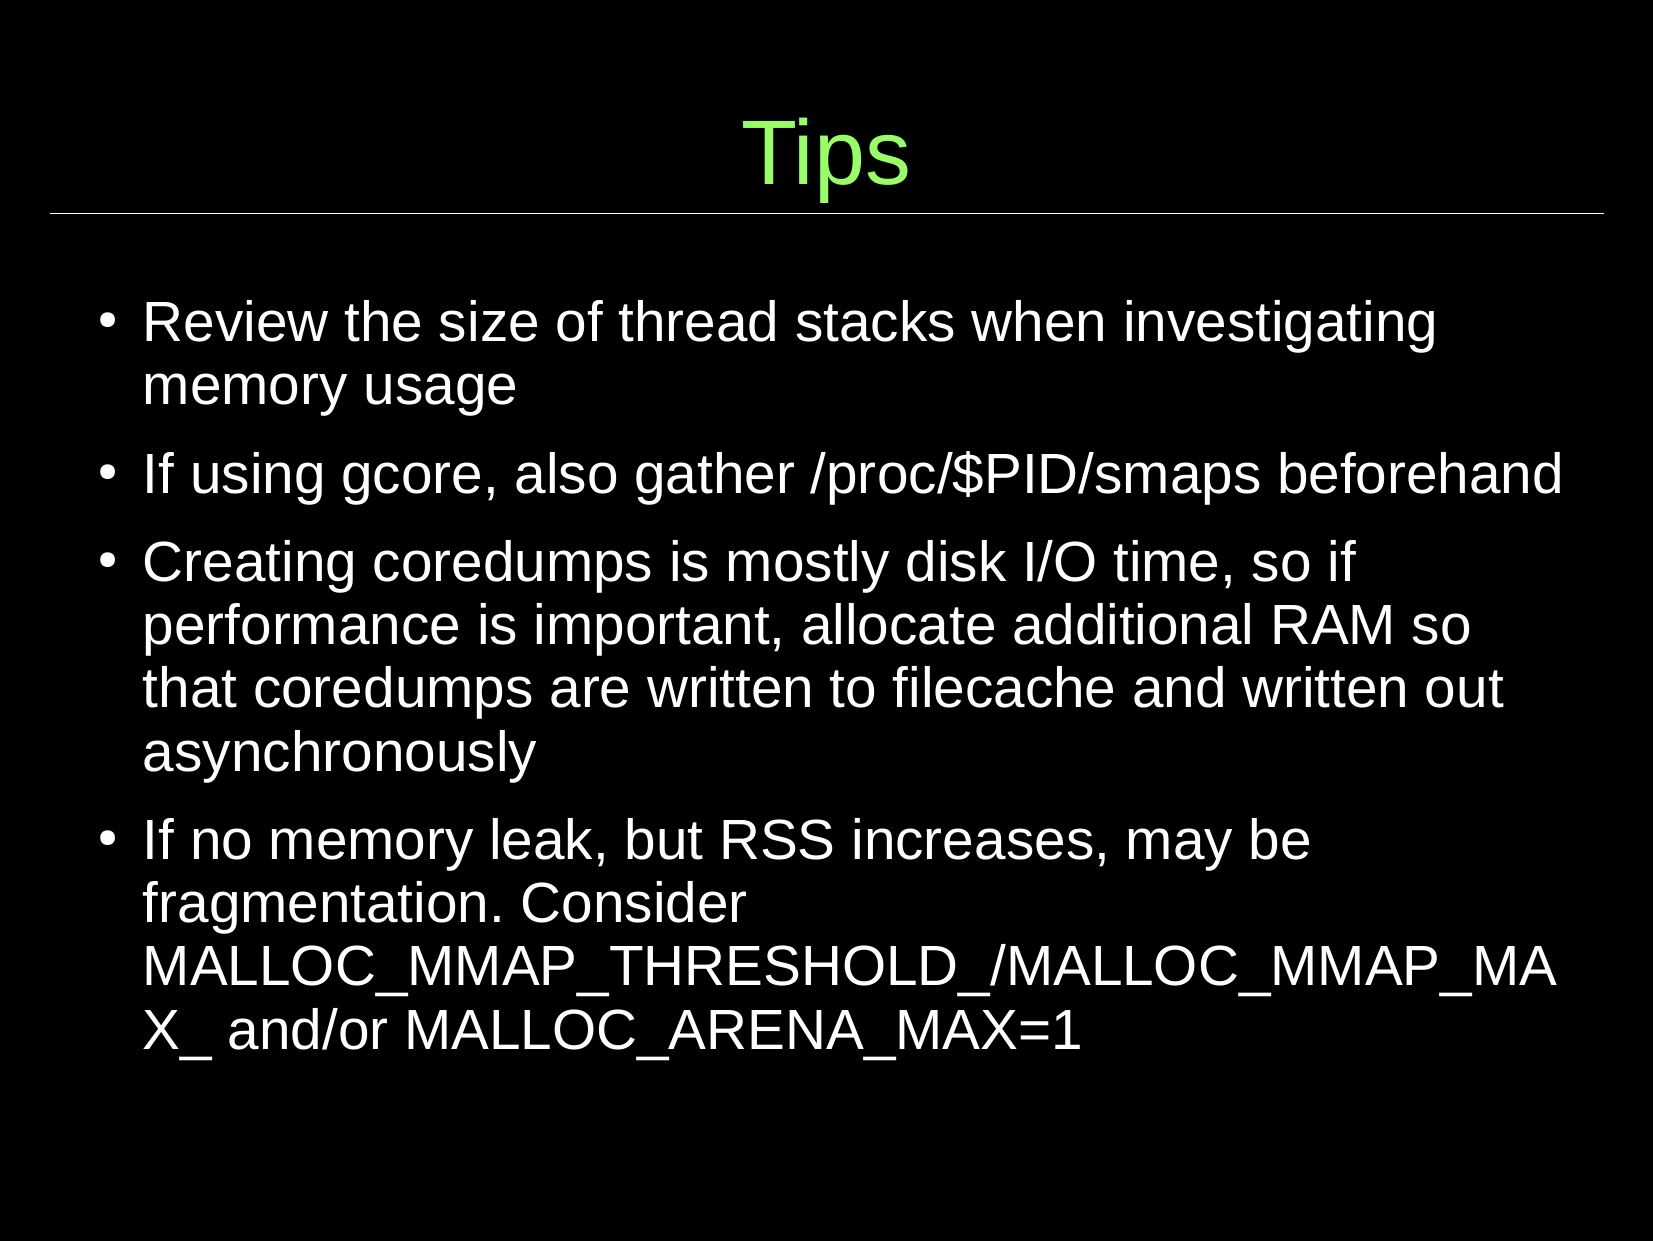

# Tips
Review the size of thread stacks when investigating memory usage
If using gcore, also gather /proc/$PID/smaps beforehand
Creating coredumps is mostly disk I/O time, so if performance is important, allocate additional RAM so that coredumps are written to filecache and written out asynchronously
If no memory leak, but RSS increases, may be fragmentation. Consider MALLOC_MMAP_THRESHOLD_/MALLOC_MMAP_MAX_ and/or MALLOC_ARENA_MAX=1